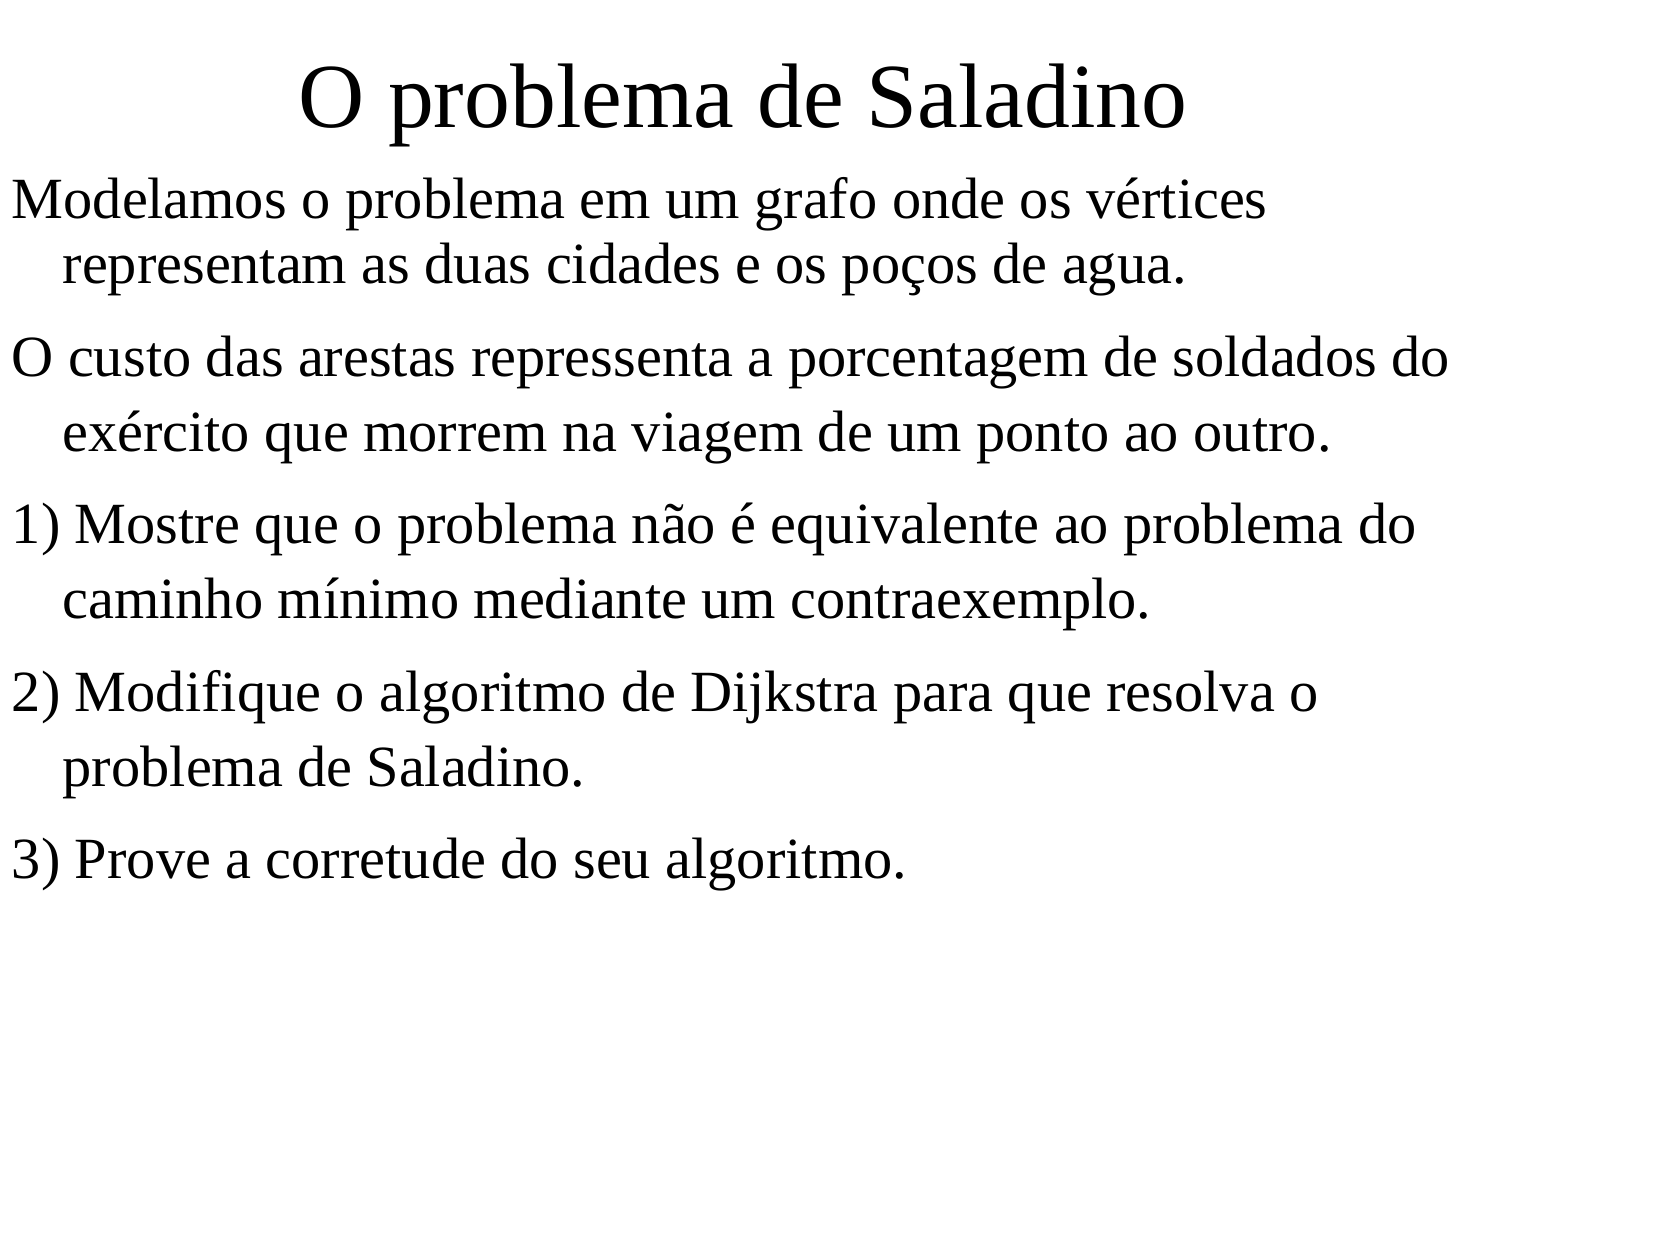

# O problema de Saladino
Modelamos o problema em um grafo onde os vértices representam as duas cidades e os poços de agua.
O custo das arestas repressenta a porcentagem de soldados do exército que morrem na viagem de um ponto ao outro.
1) Mostre que o problema não é equivalente ao problema do caminho mínimo mediante um contraexemplo.
2) Modifique o algoritmo de Dijkstra para que resolva o problema de Saladino.
3) Prove a corretude do seu algoritmo.